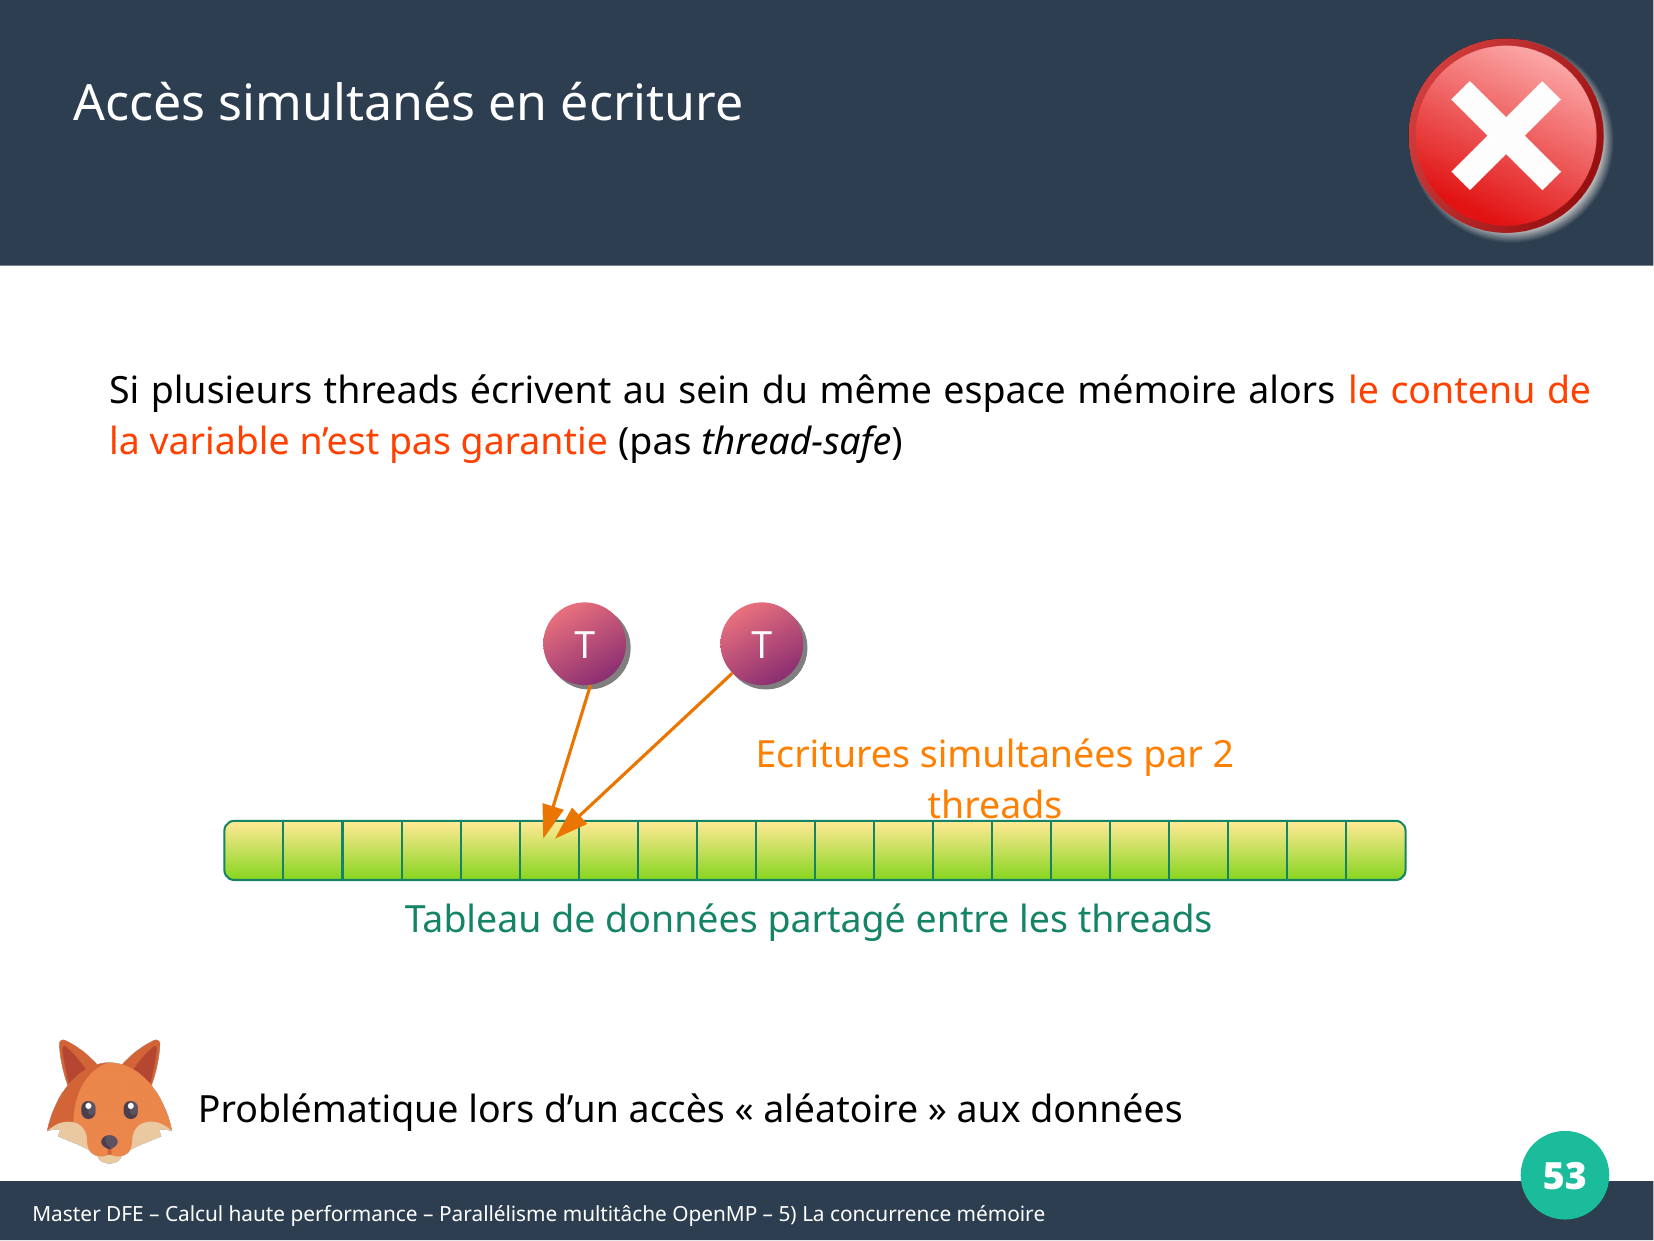

Accès simultanés en écriture
Si plusieurs threads écrivent au sein du même espace mémoire alors le contenu de la variable n’est pas garantie (pas thread-safe)
T
T
Ecritures simultanées par 2 threads
Tableau de données partagé entre les threads
Problématique lors d’un accès « aléatoire » aux données
53
Master DFE – Calcul haute performance – Parallélisme multitâche OpenMP – 5) La concurrence mémoire